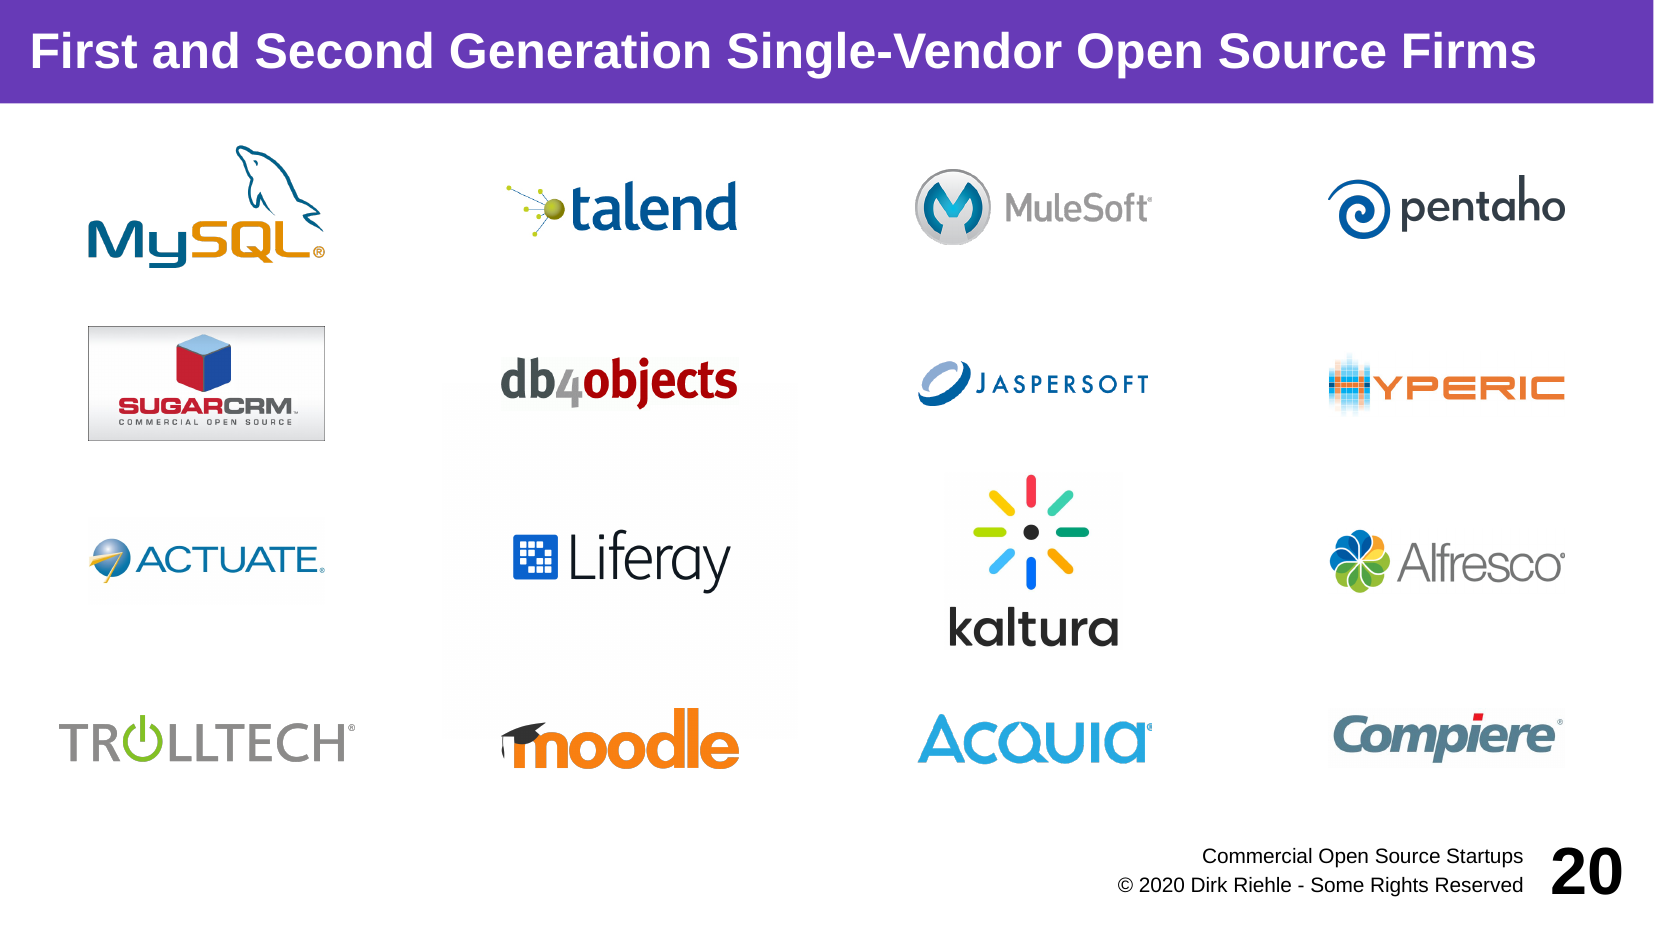

# First and Second Generation Single-Vendor Open Source Firms
Commercial Open Source Startups
20
© 2020 Dirk Riehle - Some Rights Reserved